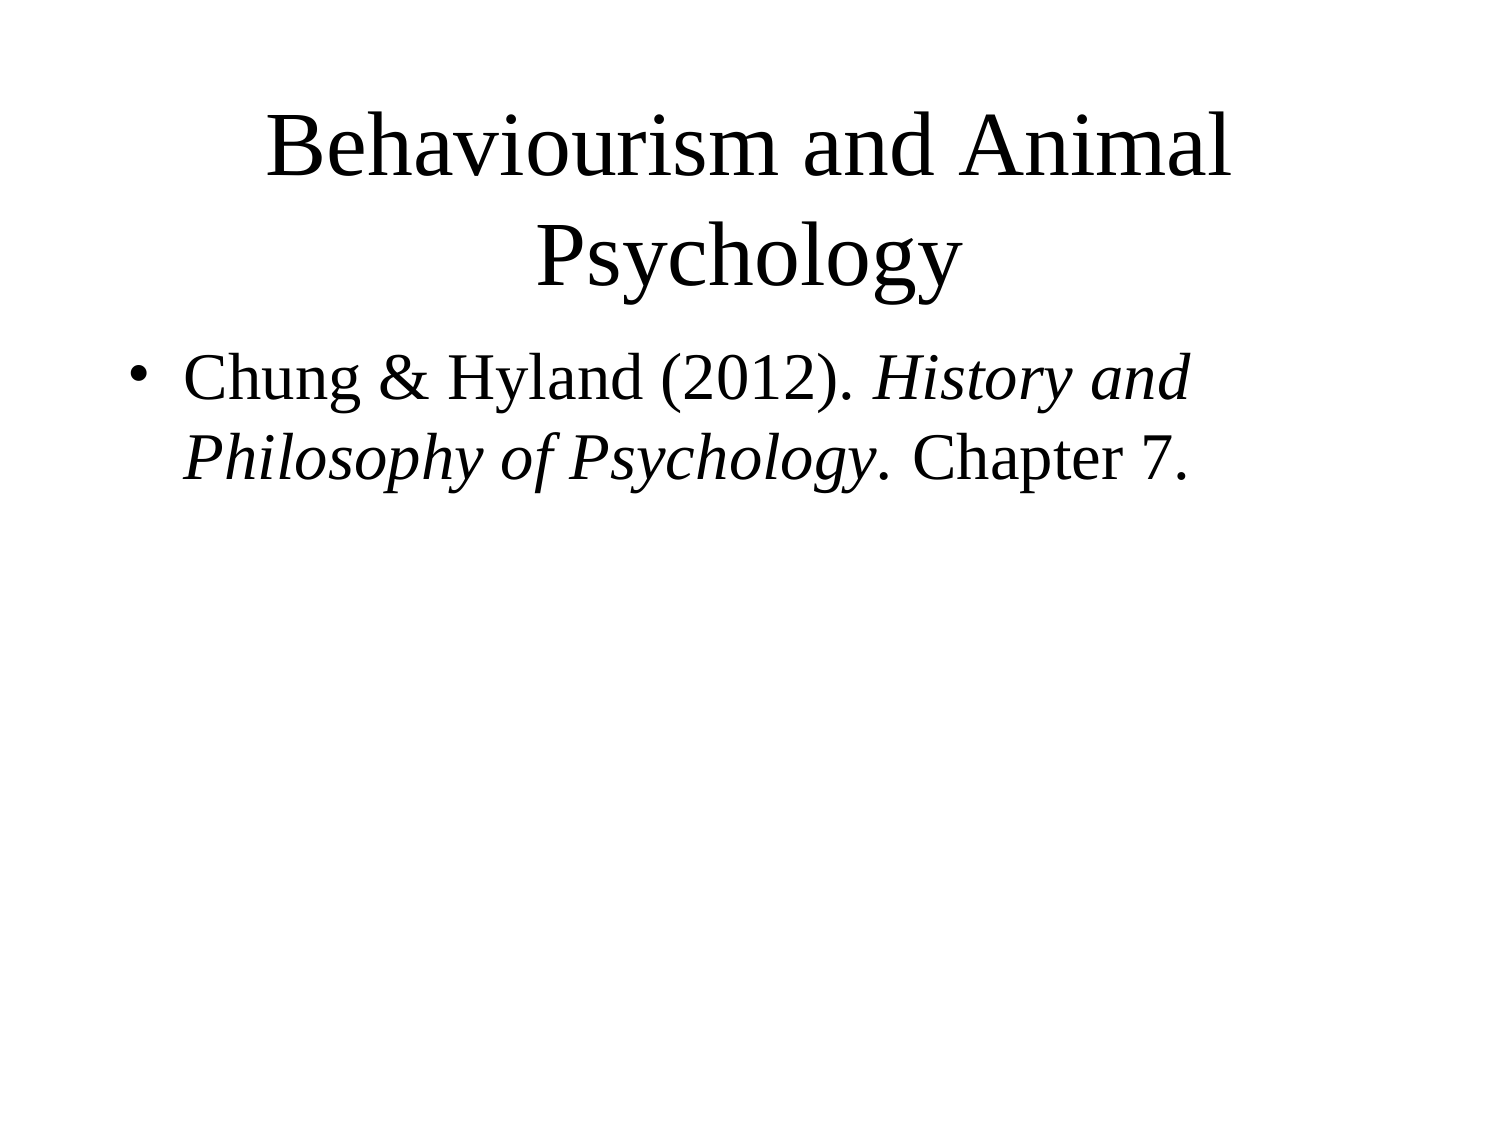

# Behaviourism and Animal Psychology
Chung & Hyland (2012). History and Philosophy of Psychology. Chapter 7.